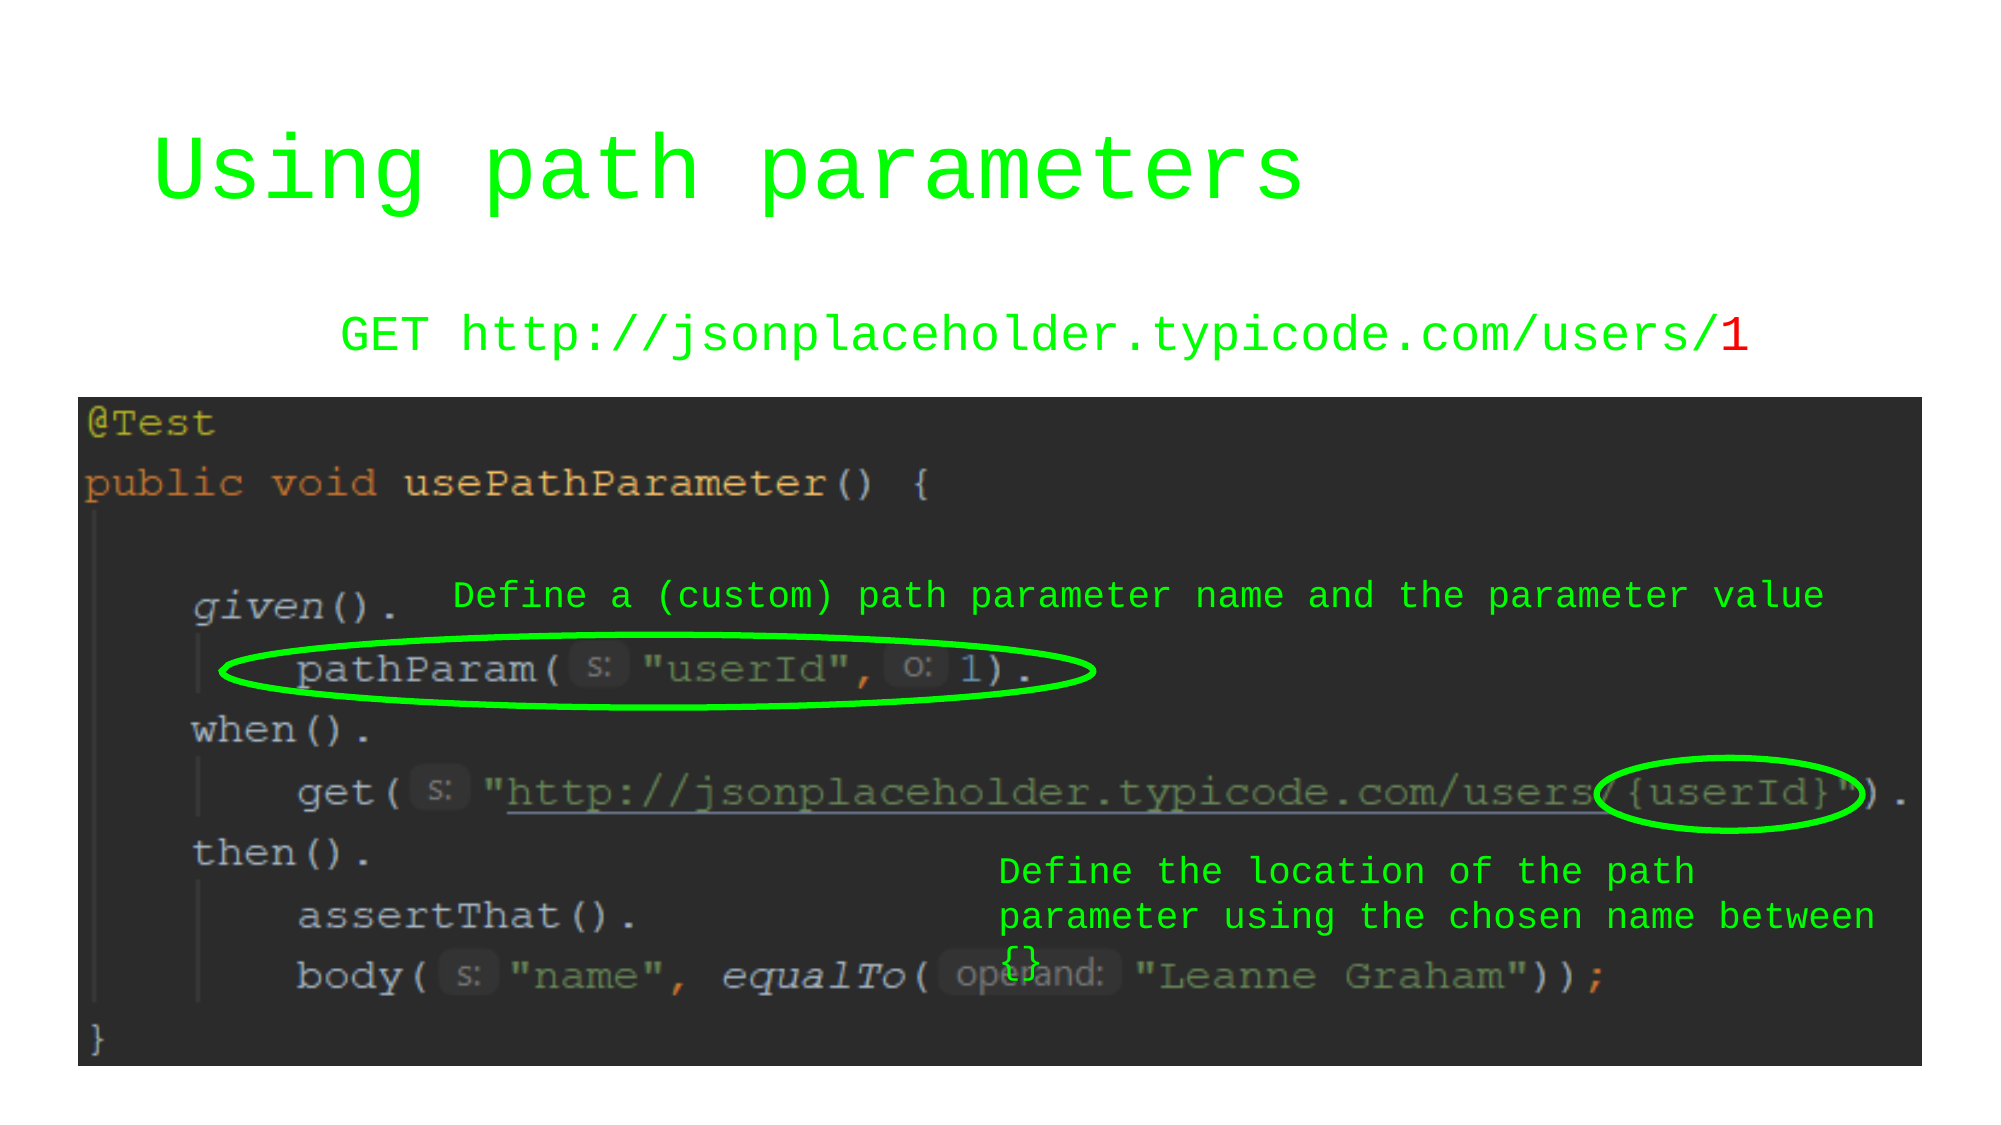

# Using path parameters
GET http://jsonplaceholder.typicode.com/users/1
Define a (custom) path parameter name and the parameter value
Define the location of the path parameter using the chosen name between {}